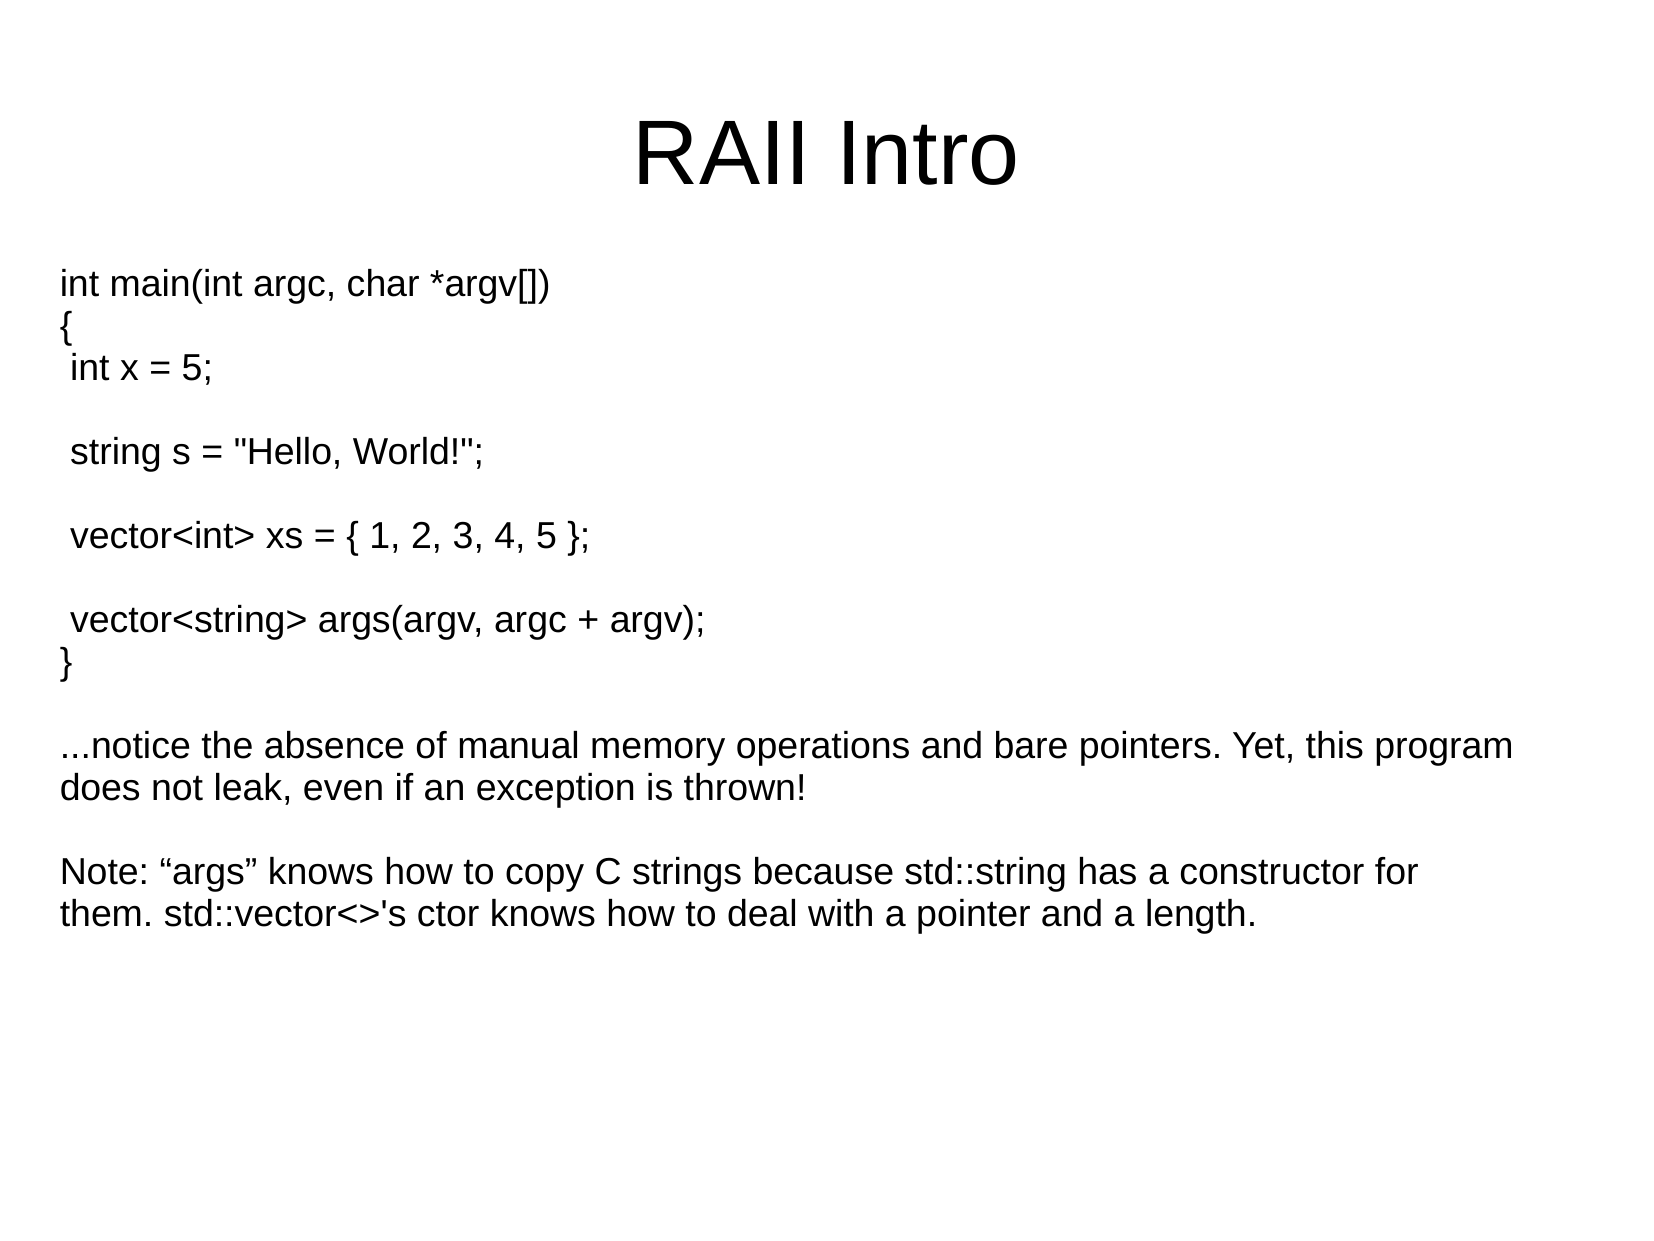

# RAII Intro
int main(int argc, char *argv[])
{
 int x = 5;
 string s = "Hello, World!";
 vector<int> xs = { 1, 2, 3, 4, 5 };
 vector<string> args(argv, argc + argv);
}
...notice the absence of manual memory operations and bare pointers. Yet, this program does not leak, even if an exception is thrown!
Note: “args” knows how to copy C strings because std::string has a constructor for
them. std::vector<>'s ctor knows how to deal with a pointer and a length.